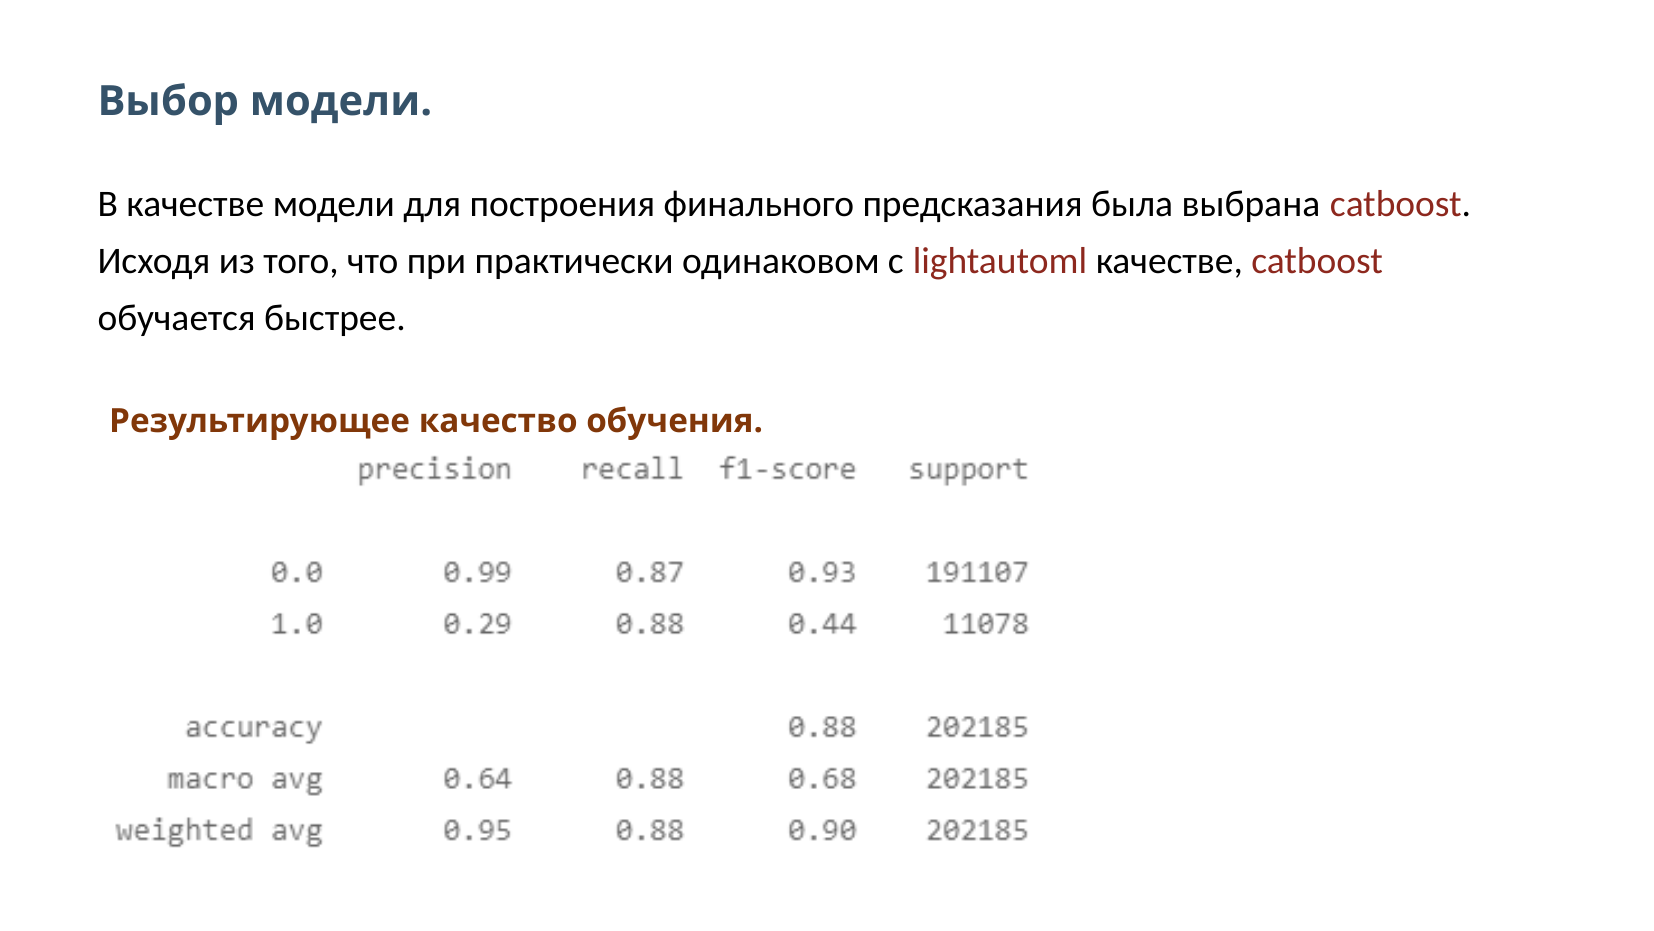

Выбор модели.
В качестве модели для построения финального предсказания была выбрана сatboost. Исходя из того, что при практически одинаковом с lightautoml качестве, catboost обучается быстрее.
Результирующее качество обучения.